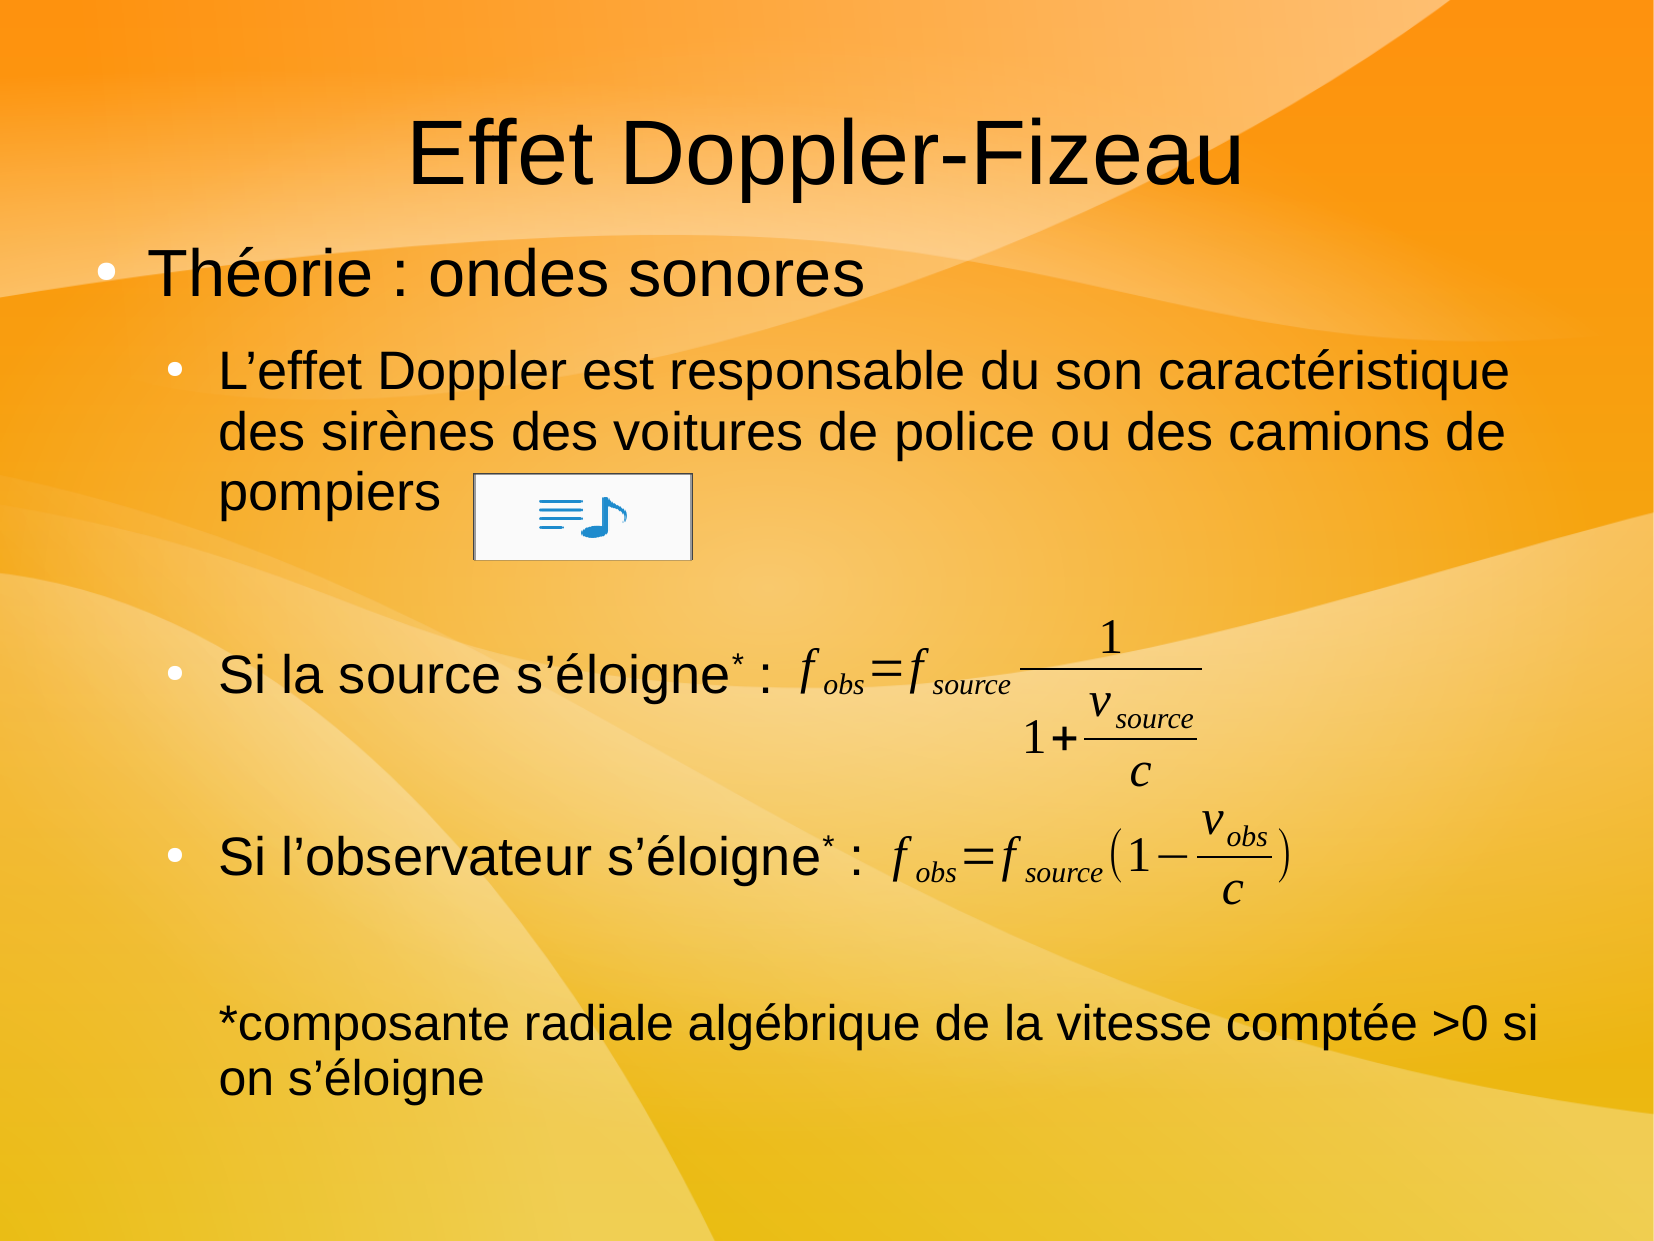

# Effet Doppler-Fizeau
Théorie : ondes sonores
L’effet Doppler est responsable du son caractéristique des sirènes des voitures de police ou des camions de pompiers
Si la source s’éloigne* :
Si l’observateur s’éloigne* :
*composante radiale algébrique de la vitesse comptée >0 si on s’éloigne